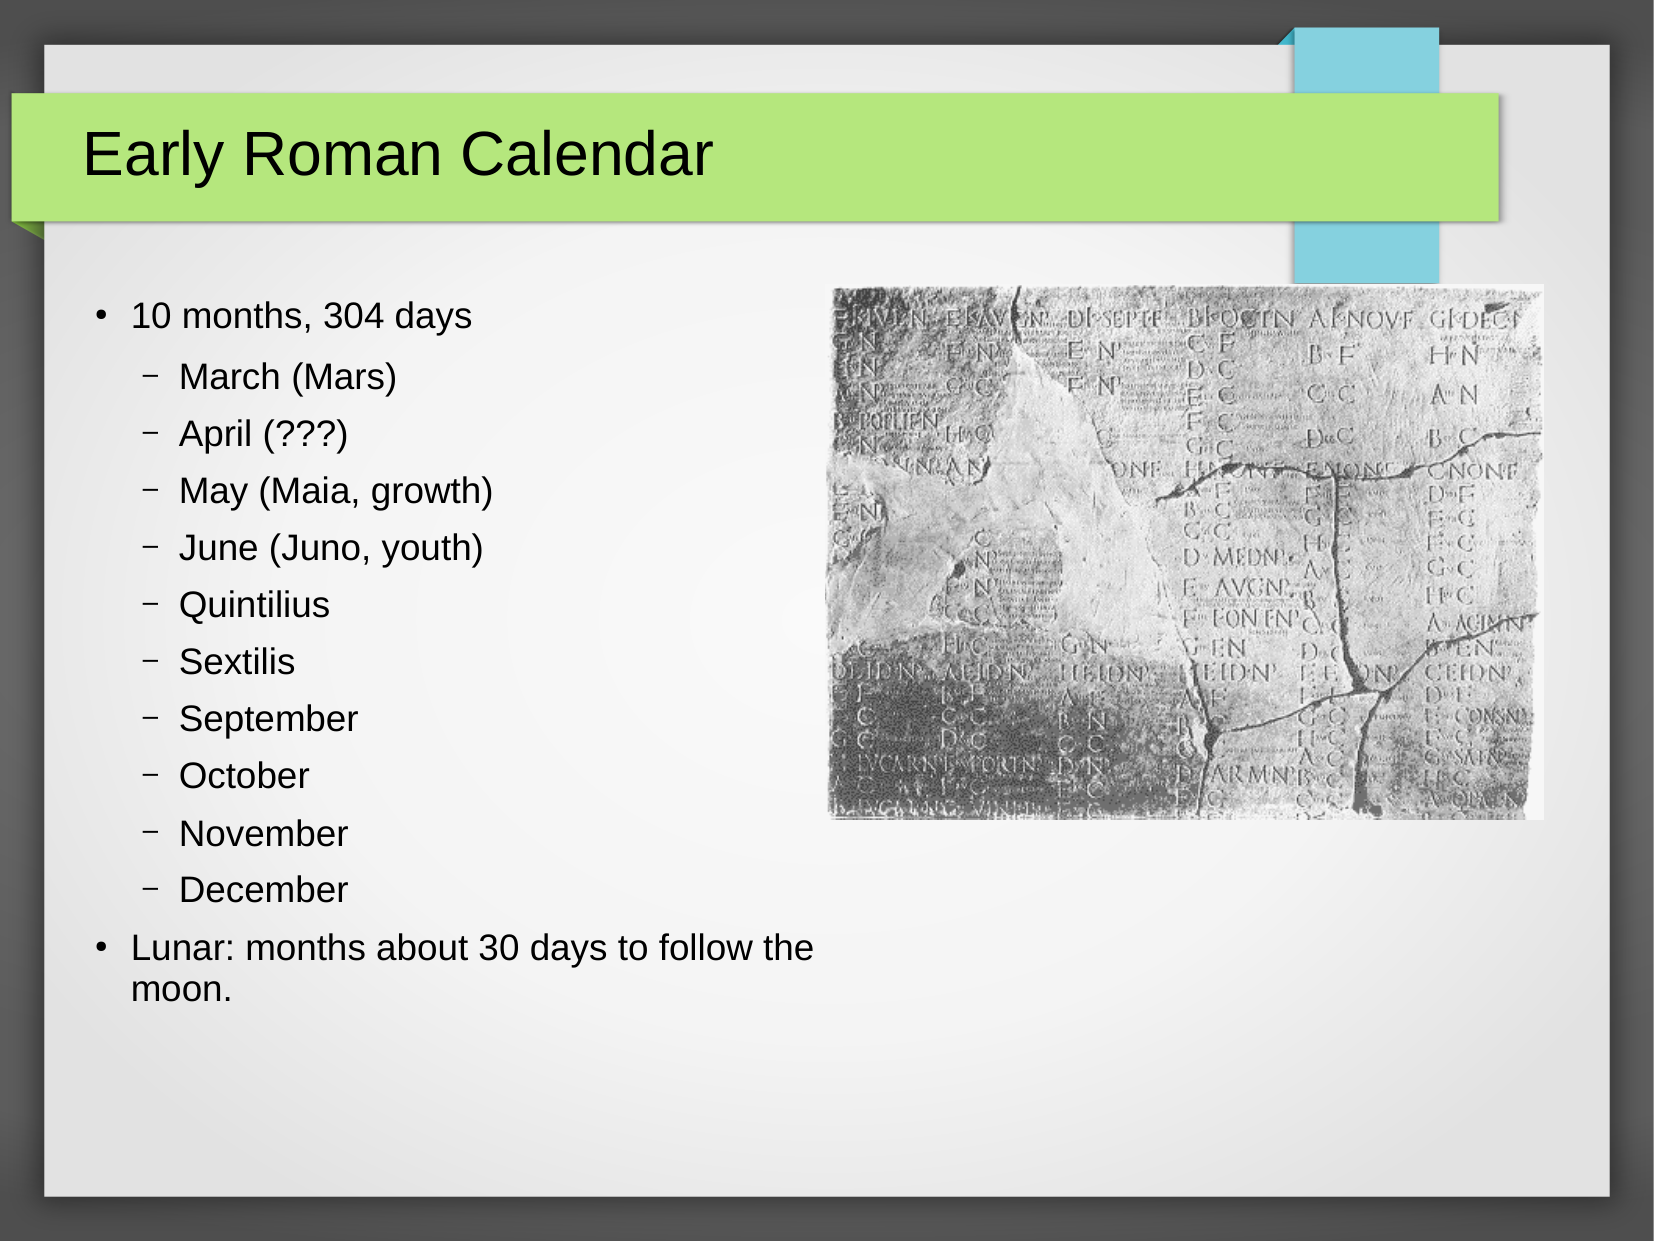

# Early Roman Calendar
10 months, 304 days
March (Mars)
April (???)
May (Maia, growth)
June (Juno, youth)
Quintilius
Sextilis
September
October
November
December
Lunar: months about 30 days to follow the moon.